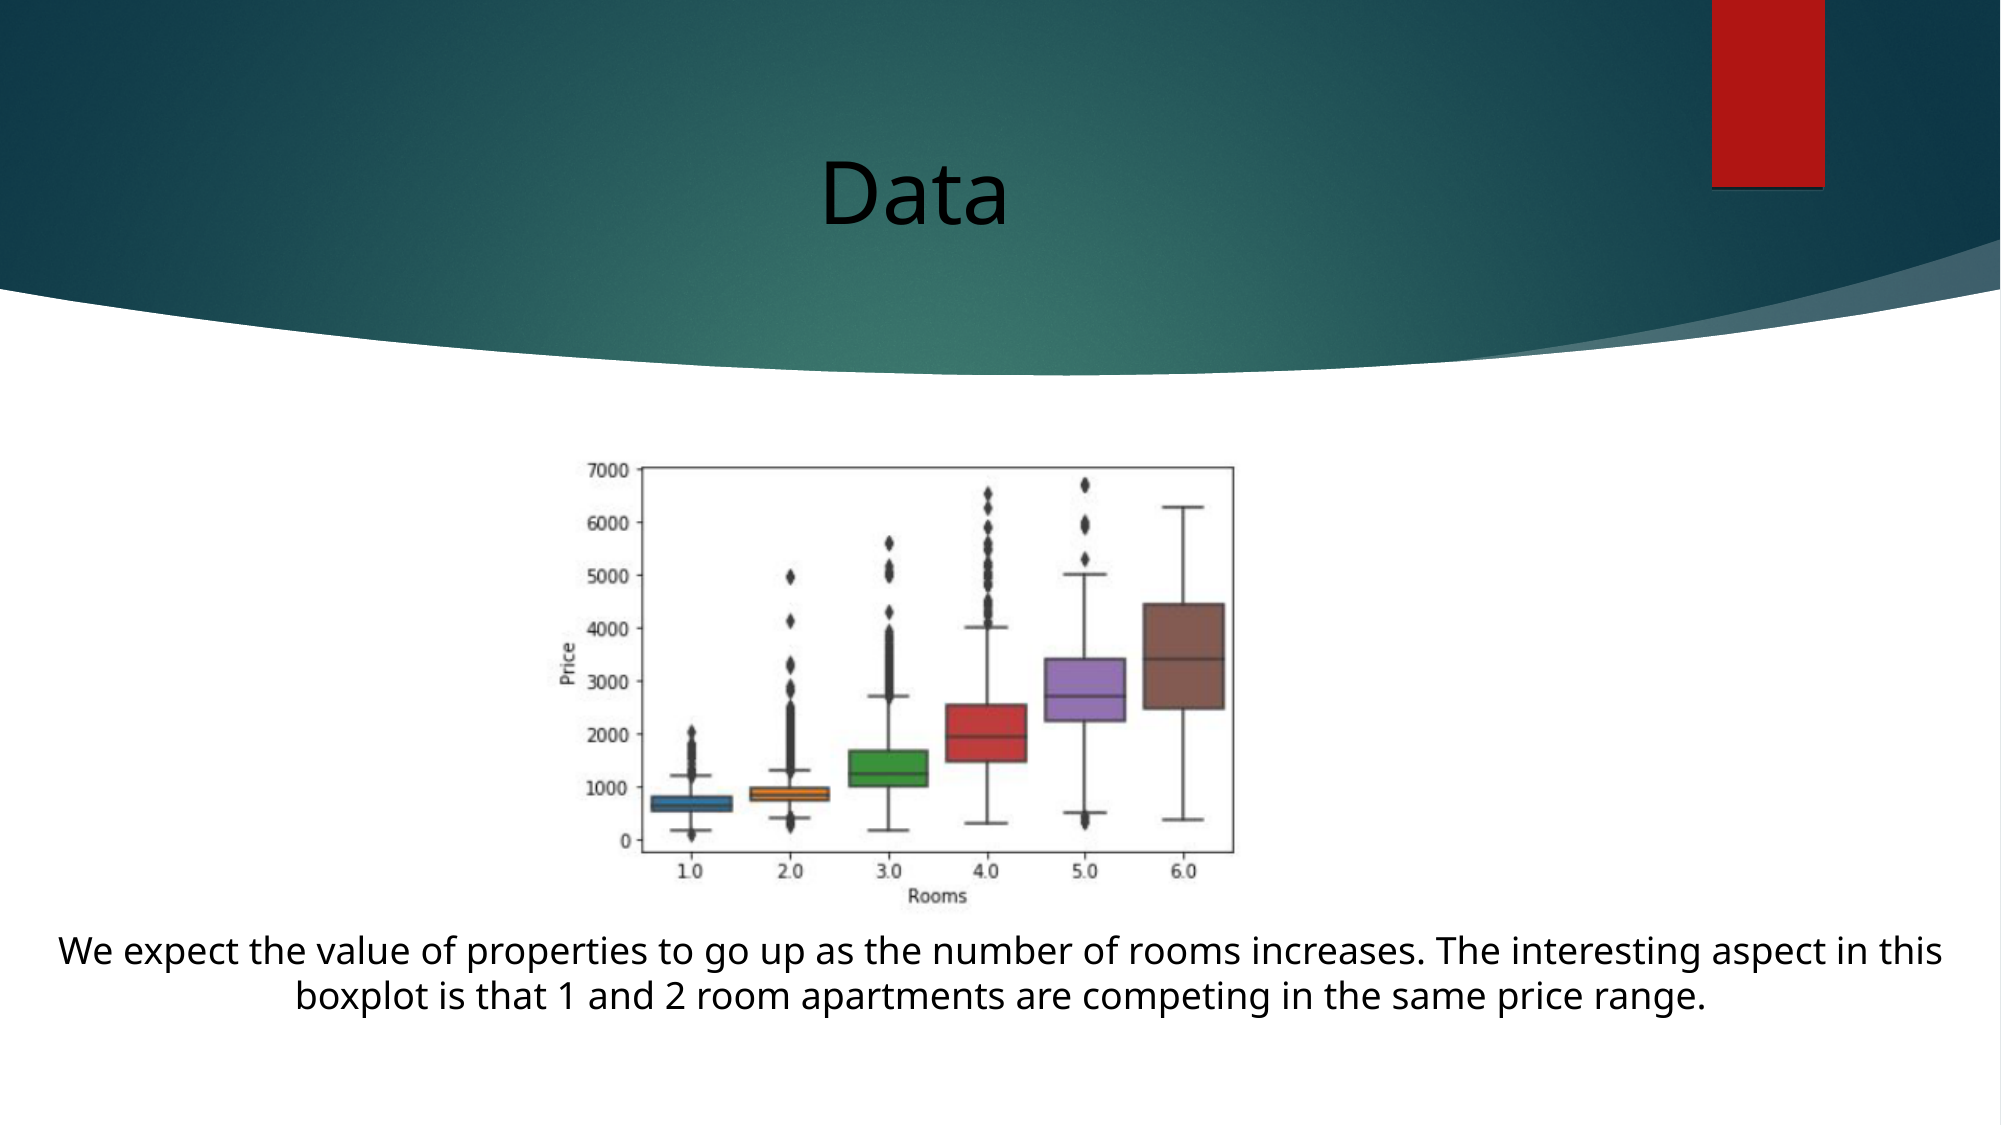

# Data
We expect the value of properties to go up as the number of rooms increases. The interesting aspect in this boxplot is that 1 and 2 room apartments are competing in the same price range.